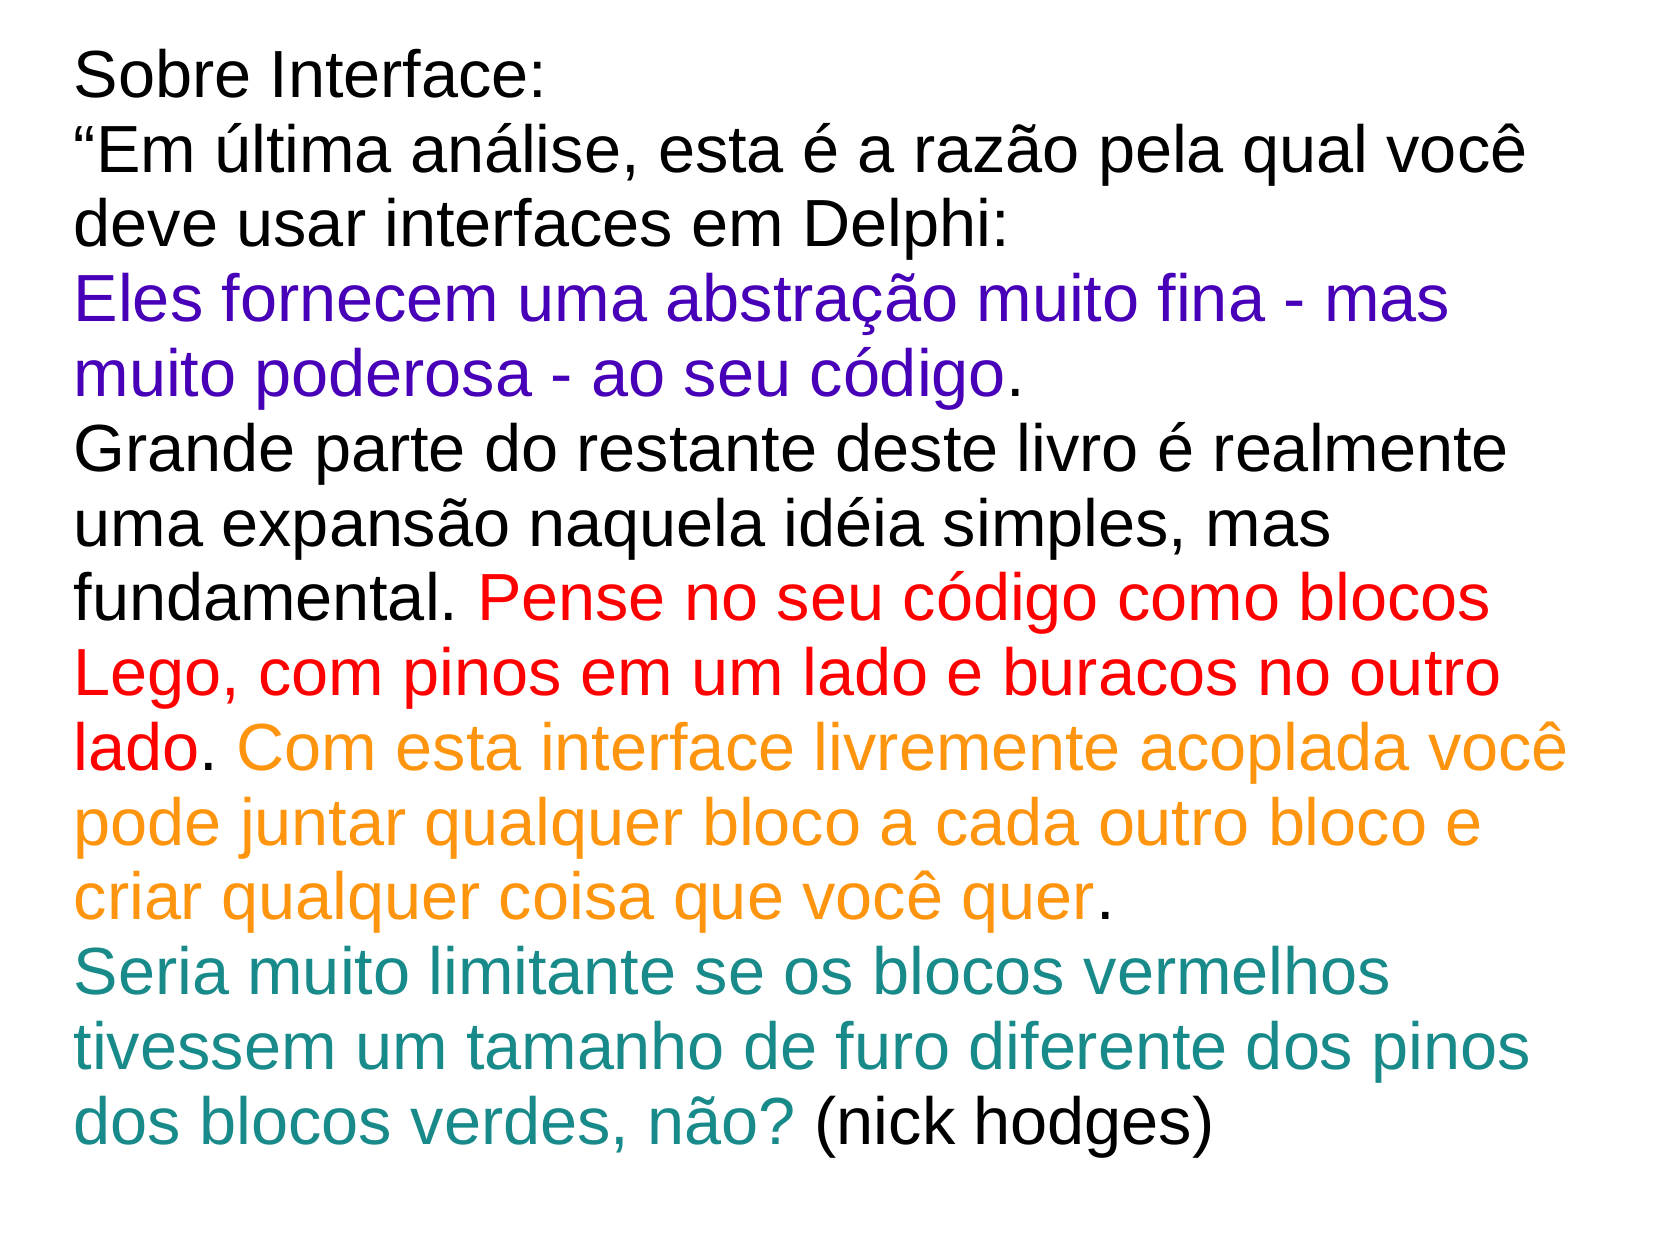

Sobre Interface:
“Em última análise, esta é a razão pela qual você deve usar interfaces em Delphi:
Eles fornecem uma abstração muito fina - mas muito poderosa - ao seu código.
Grande parte do restante deste livro é realmente uma expansão naquela idéia simples, mas fundamental. Pense no seu código como blocos Lego, com pinos em um lado e buracos no outro lado. Com esta interface livremente acoplada você pode juntar qualquer bloco a cada outro bloco e criar qualquer coisa que você quer.
Seria muito limitante se os blocos vermelhos tivessem um tamanho de furo diferente dos pinos dos blocos verdes, não? (nick hodges)